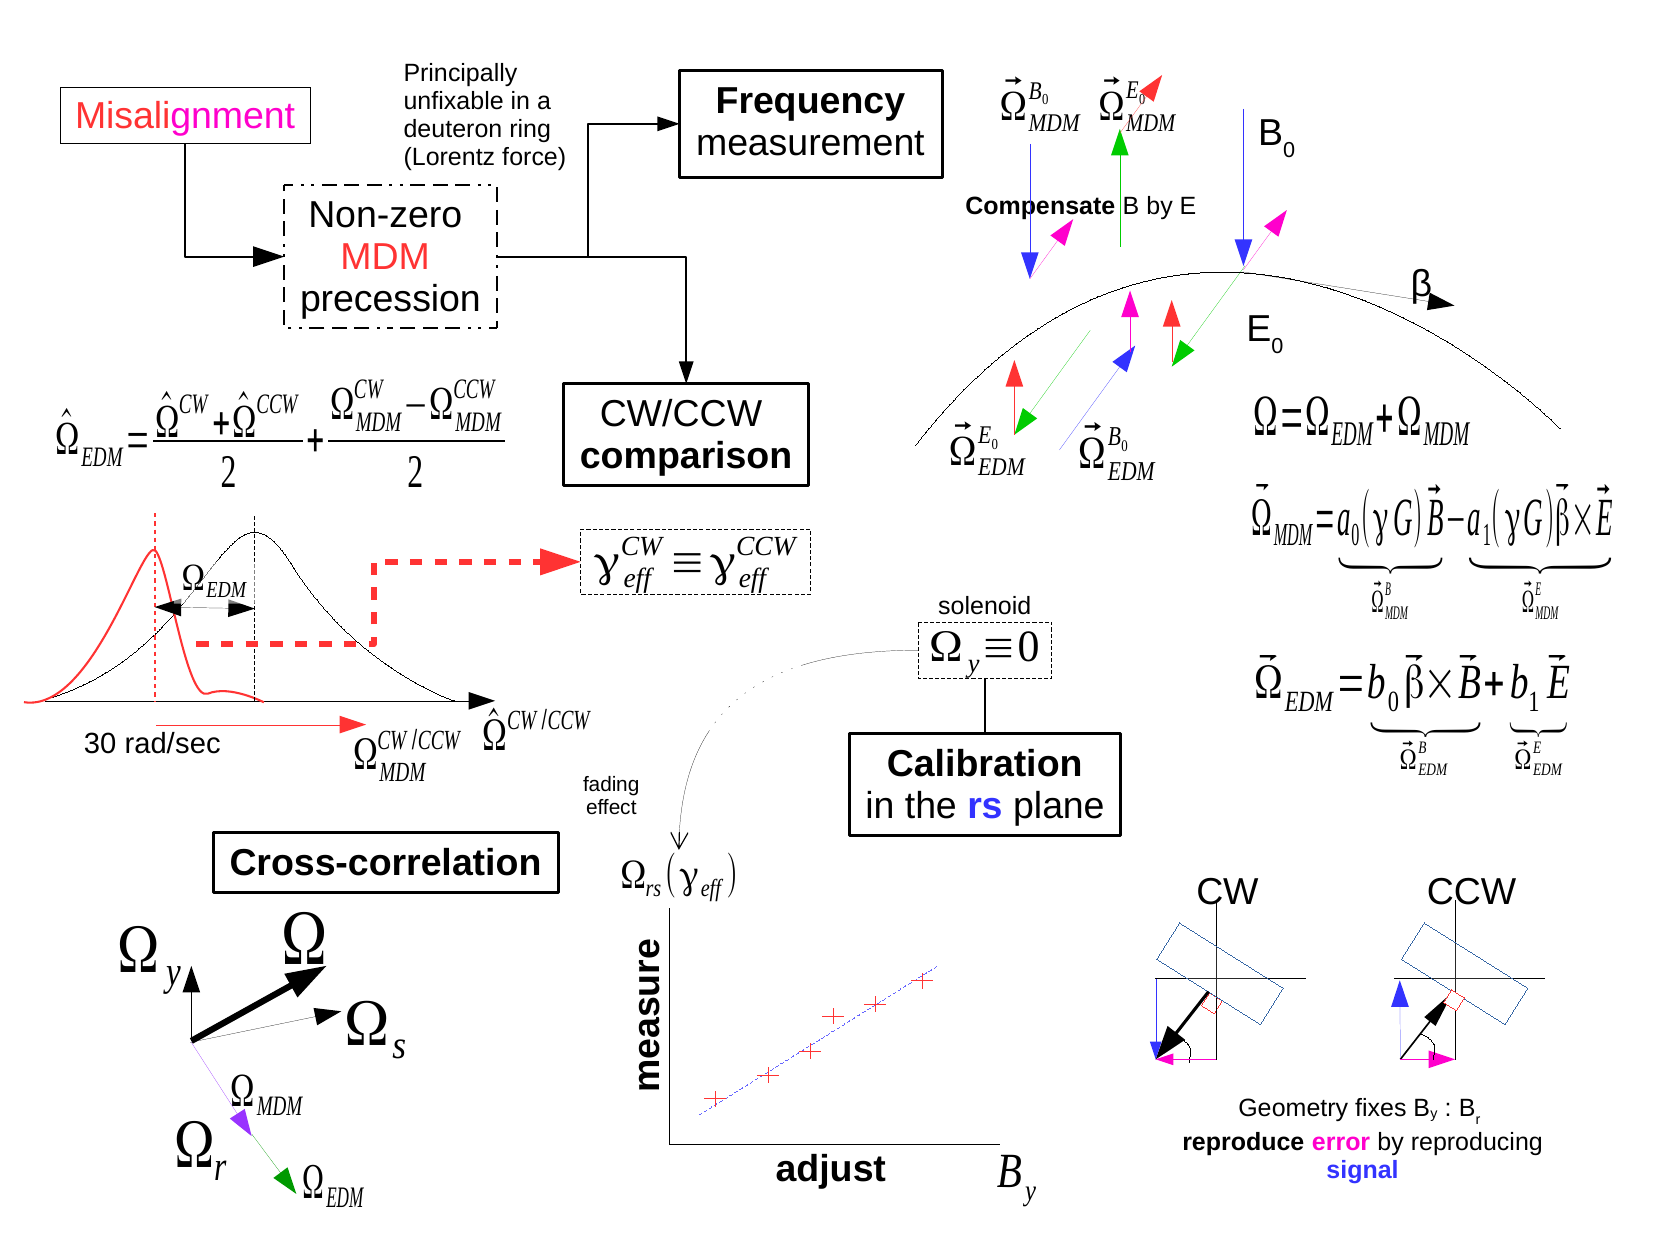

Principally unfixable in a deuteron ring (Lorentz force)
Frequency
measurement
B0
β
E0
Misalignment
Compensate B by E
Non-zero
MDM
precession
CW/CCW
comparison
solenoid
30 rad/sec
Calibration
in the rs plane
fading effect
Cross-correlation
CW
CCW
Geometry fixes By : Br
reproduce error by reproducing signal
measure
adjust